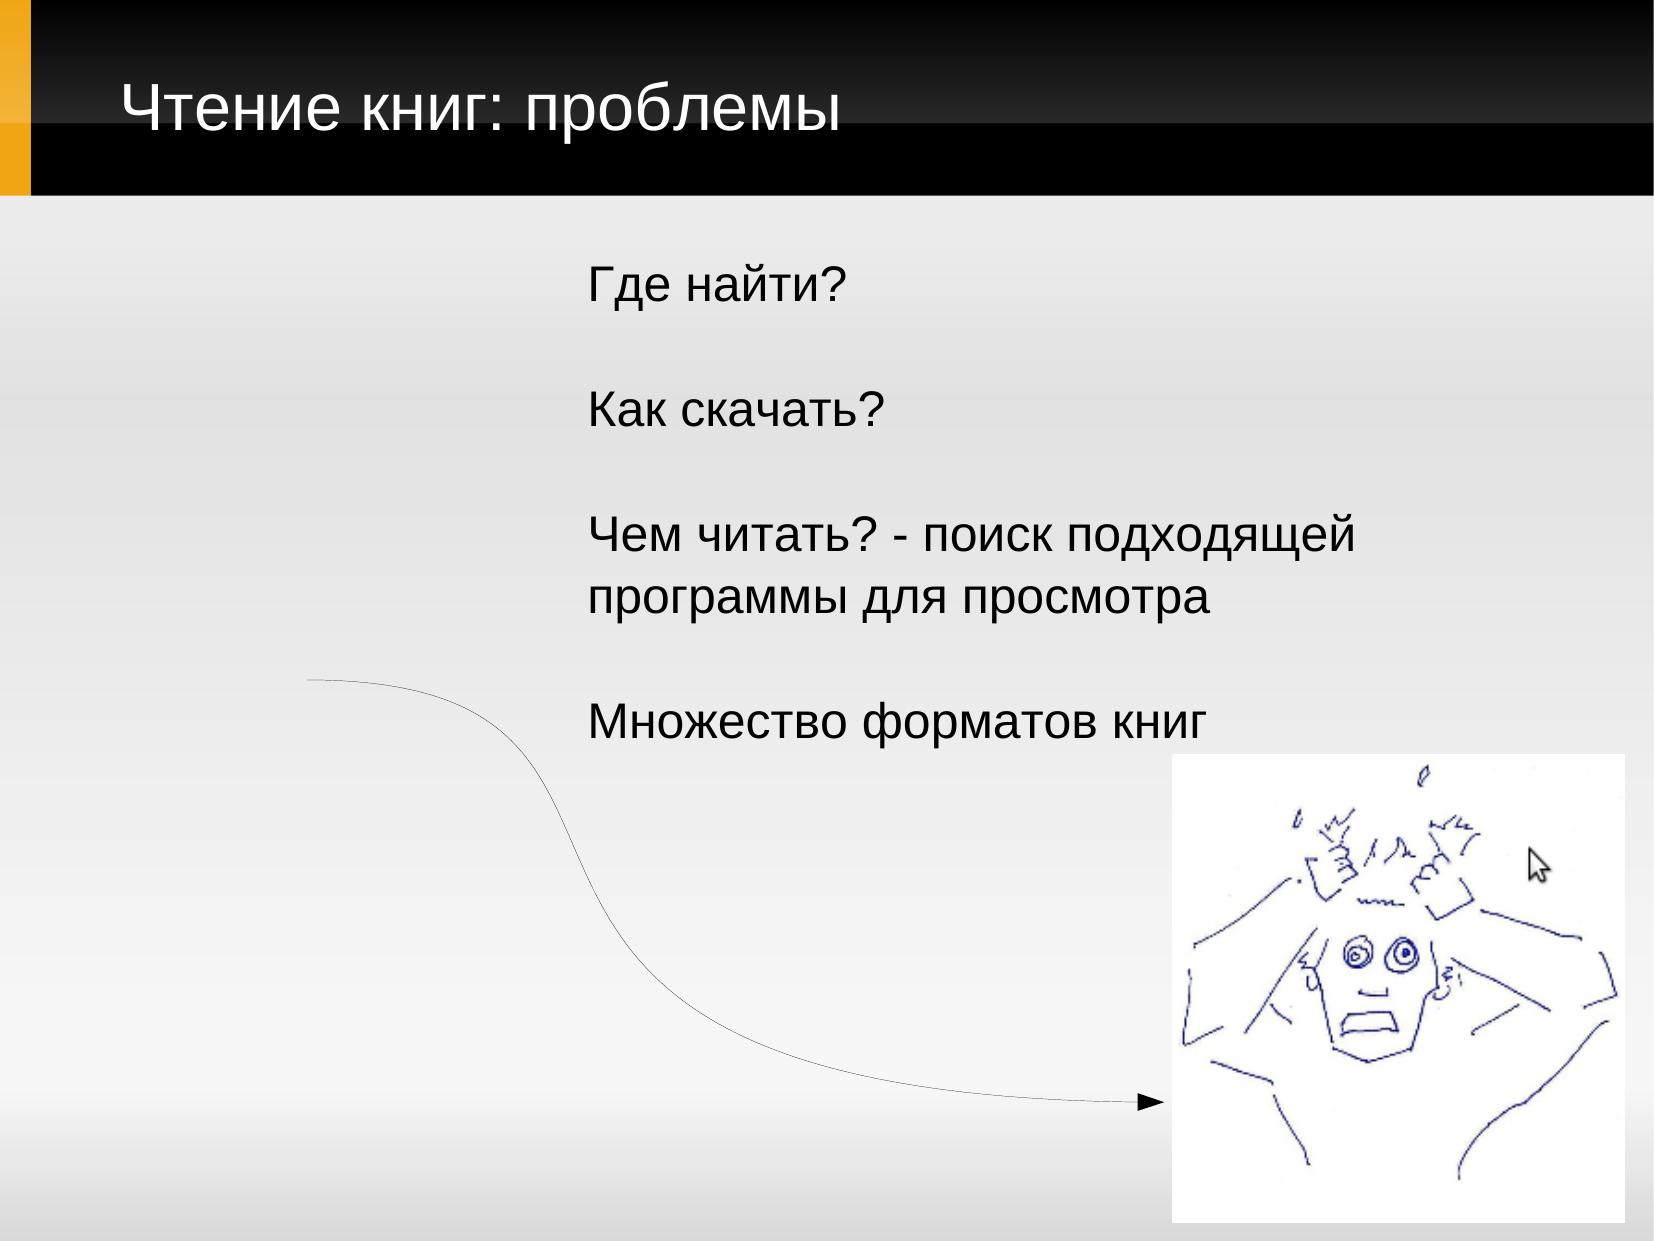

Чтение книг: проблемы
Где найти?
Как скачать?
Чем читать? - поиск подходящей программы для просмотра
Множество форматов книг